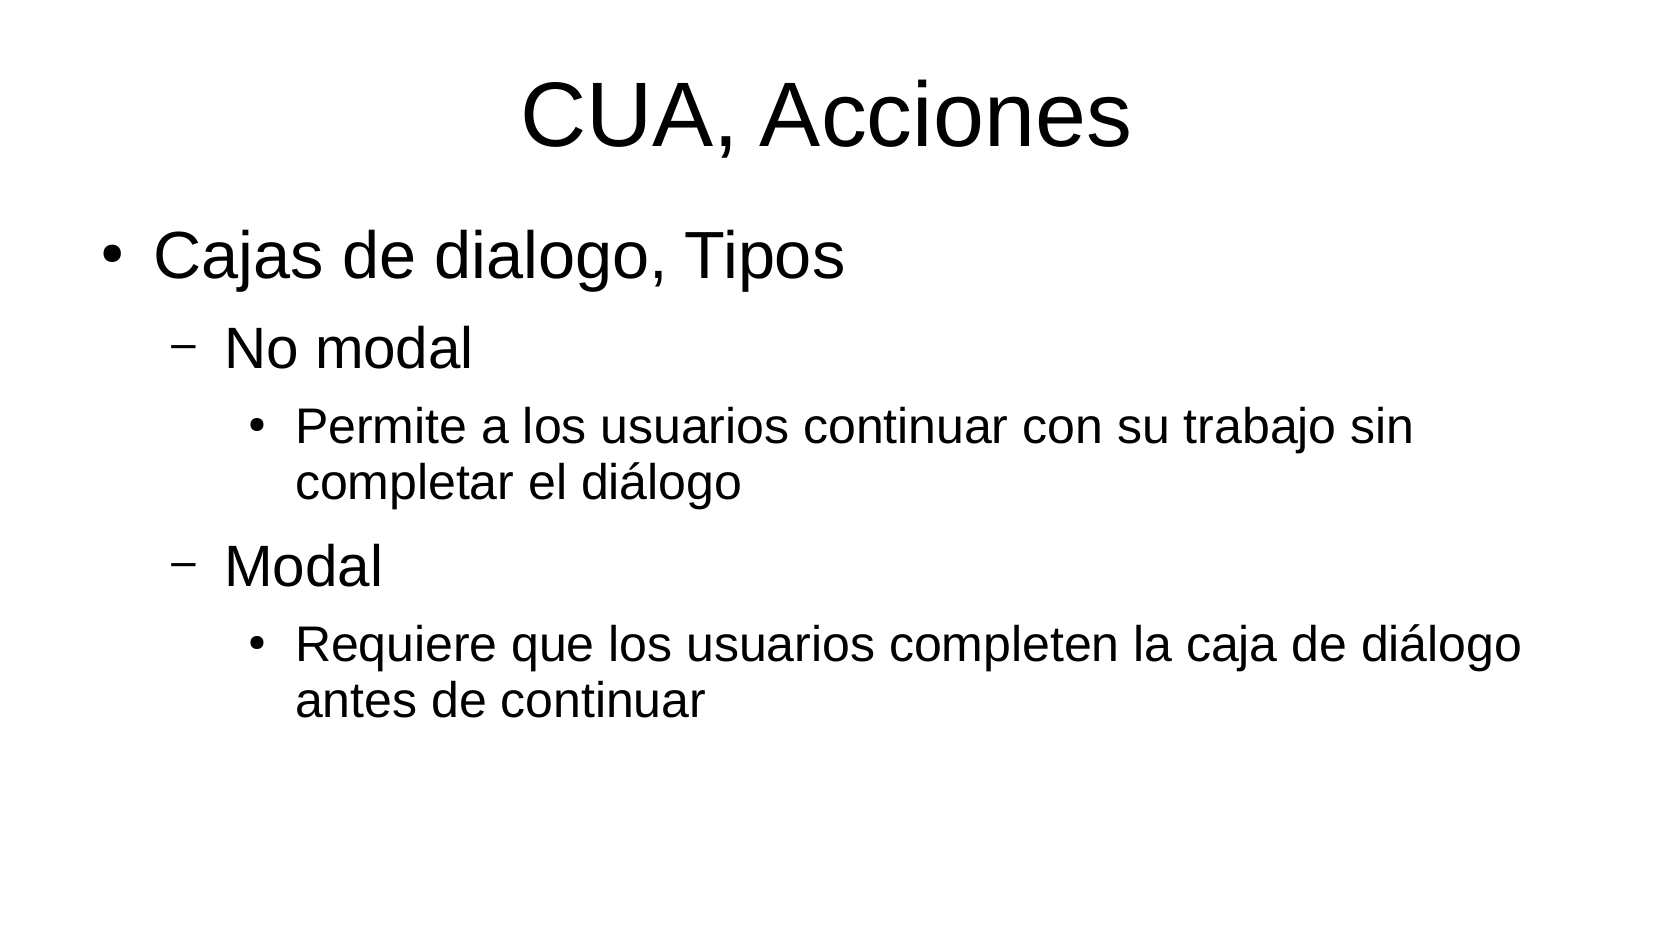

# CUA, Acciones
Cajas de dialogo, Tipos
No modal
Permite a los usuarios continuar con su trabajo sin completar el diálogo
Modal
Requiere que los usuarios completen la caja de diálogo antes de continuar